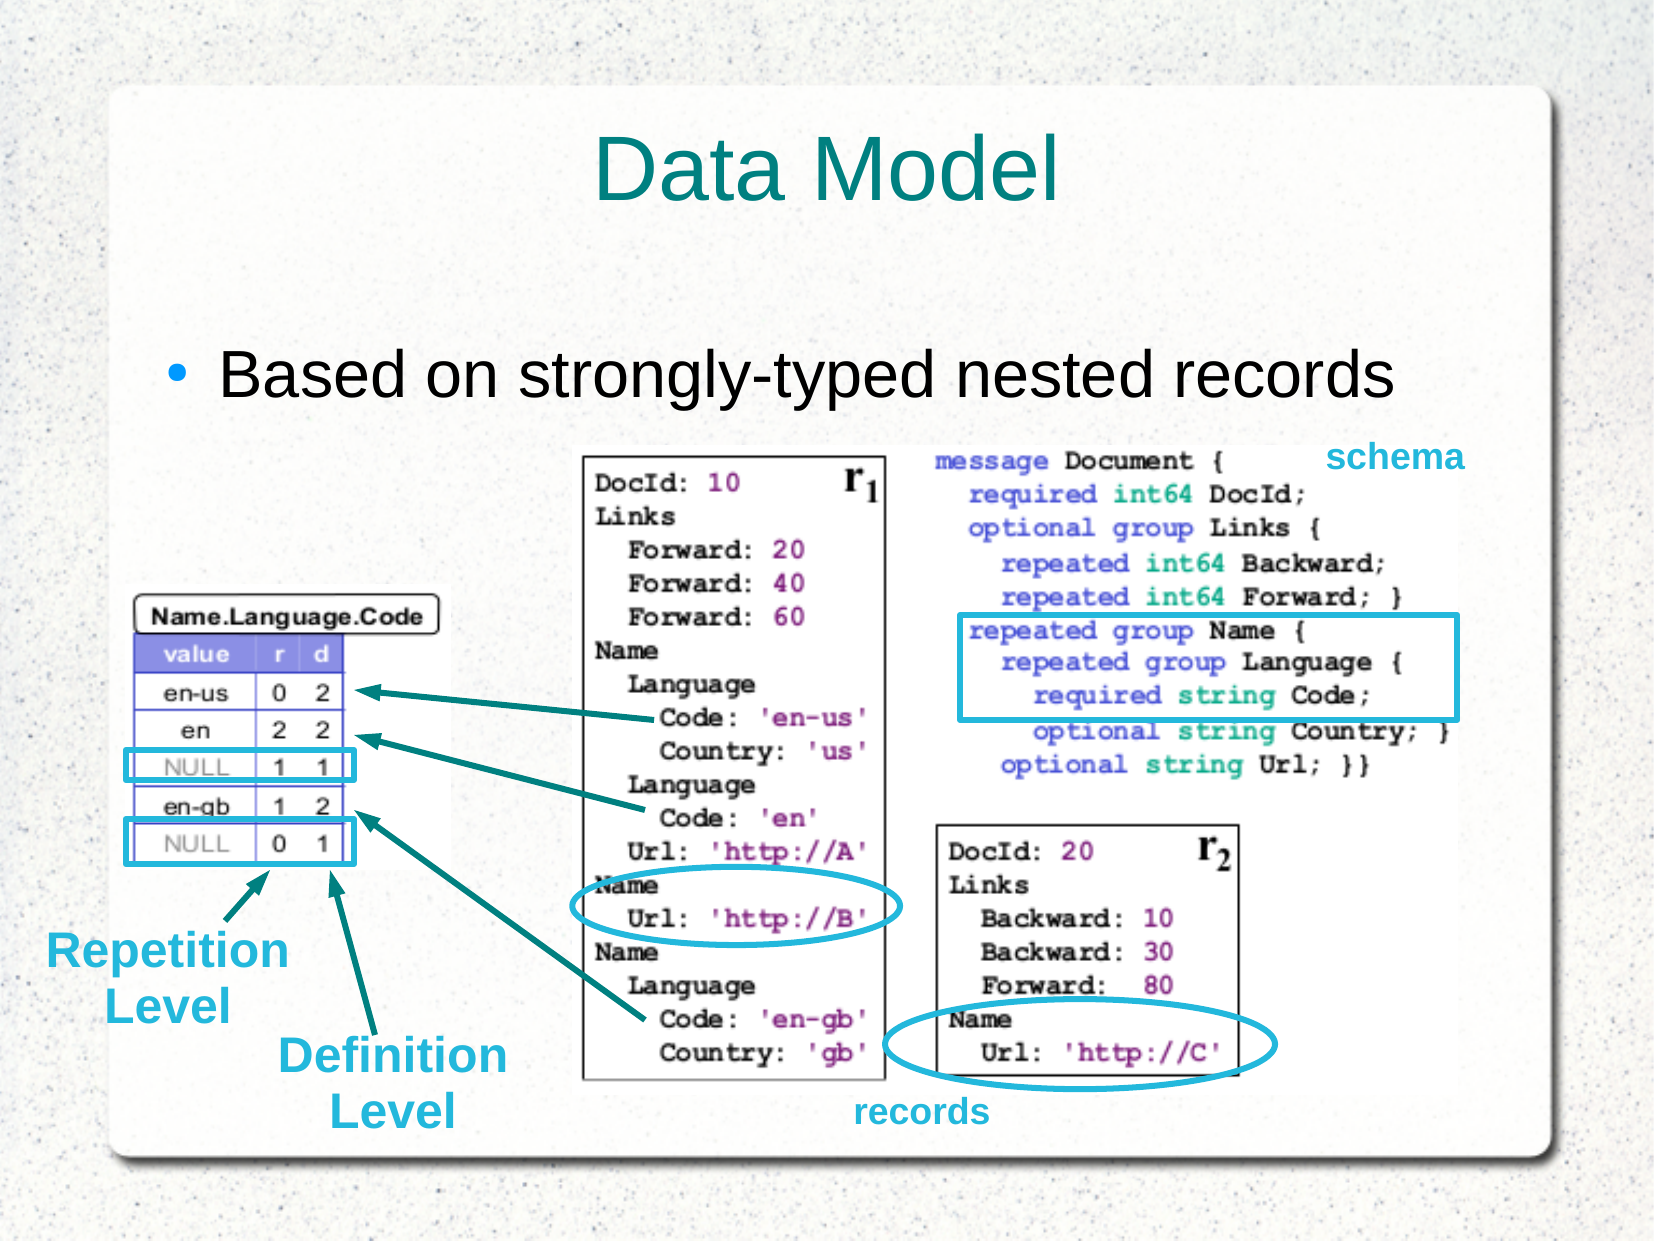

# Data Model
Based on strongly-typed nested records
schema
Repetition
Level
Definition
Level
records